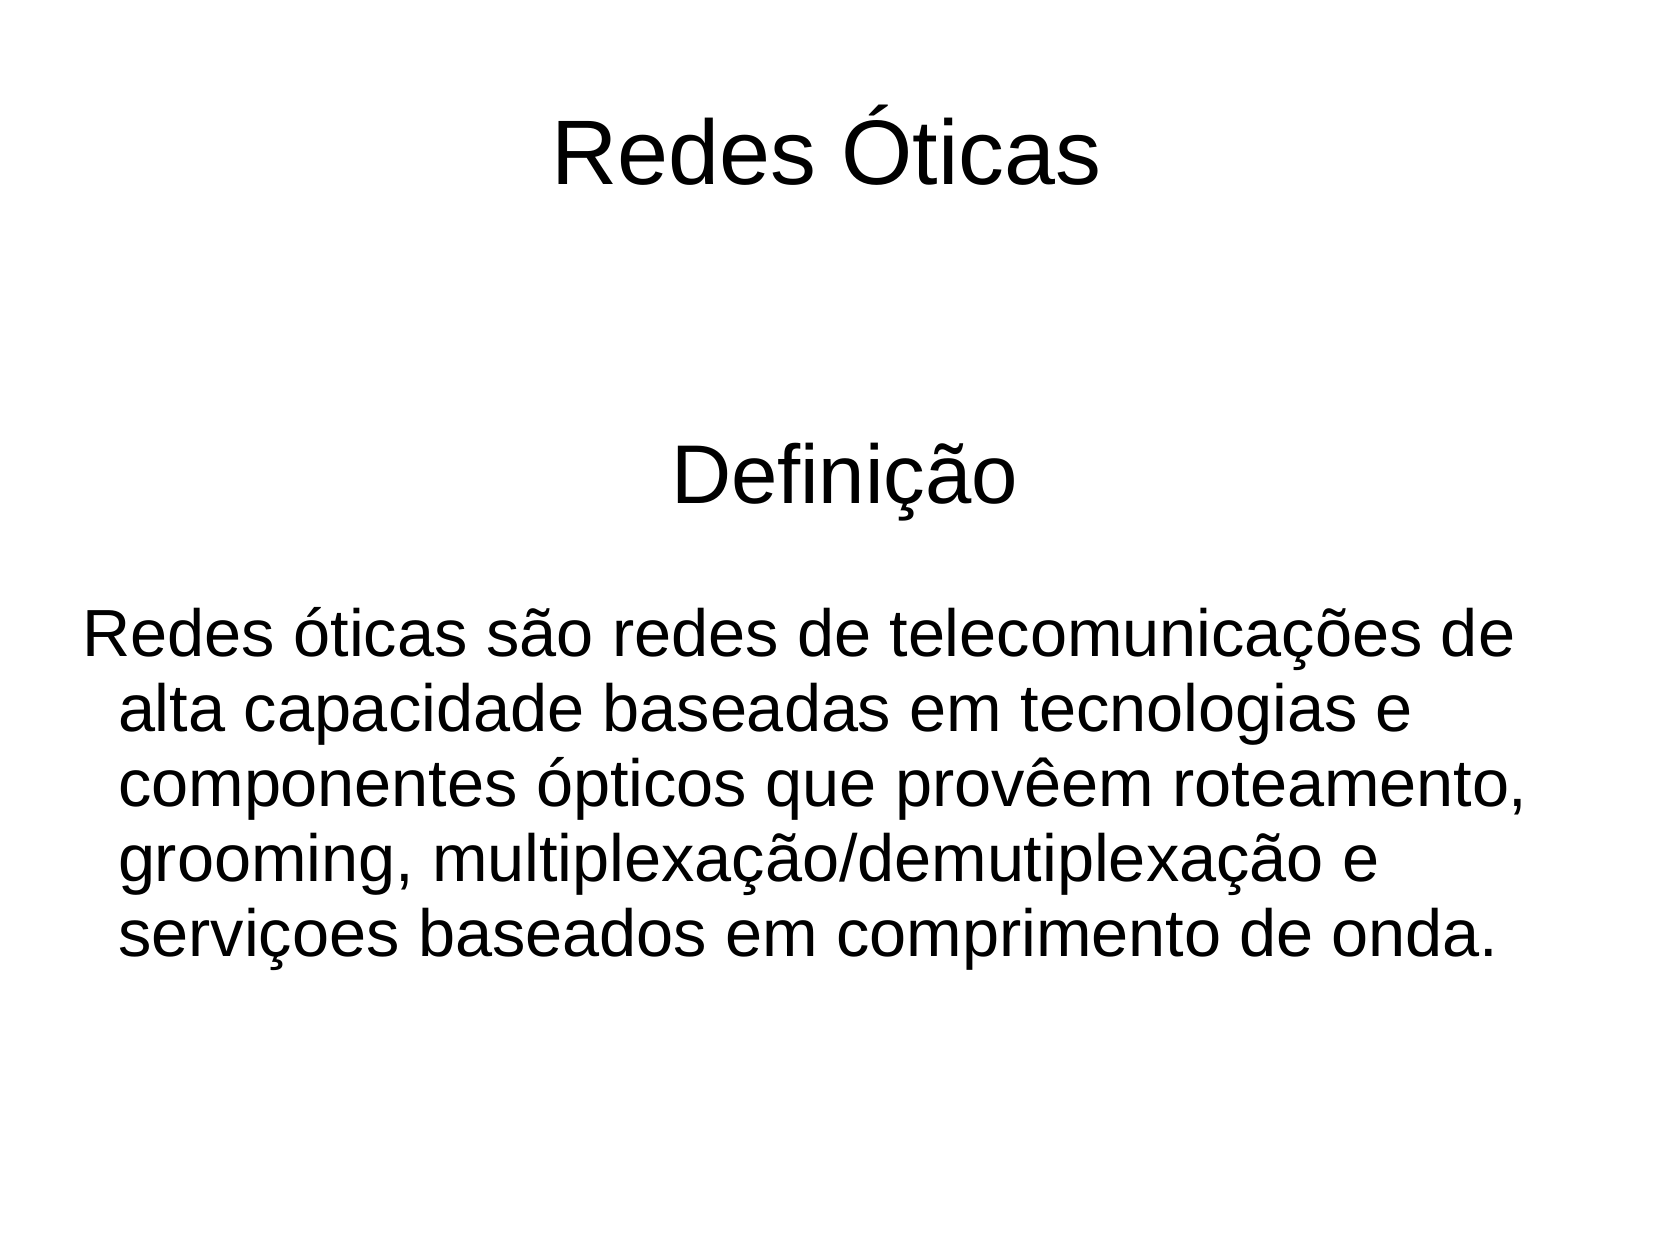

# Redes Óticas
Definição
Redes óticas são redes de telecomunicações de alta capacidade baseadas em tecnologias e componentes ópticos que provêem roteamento, grooming, multiplexação/demutiplexação e serviçoes baseados em comprimento de onda.